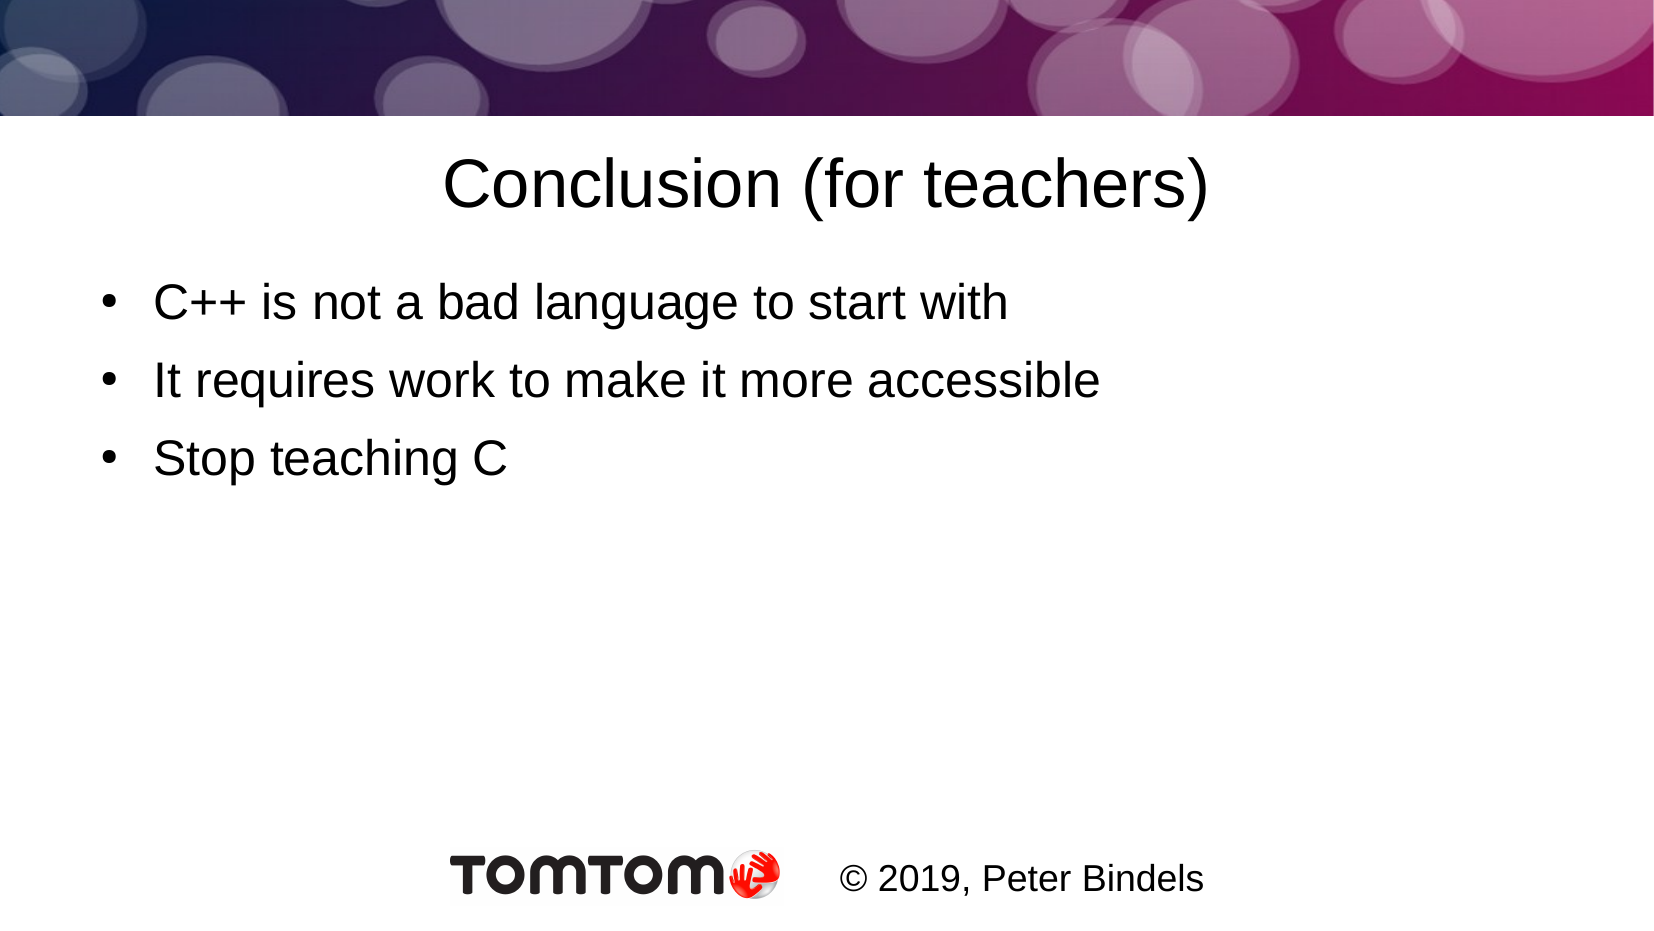

# Conclusion (for teachers)
C++ is not a bad language to start with
It requires work to make it more accessible
Stop teaching C